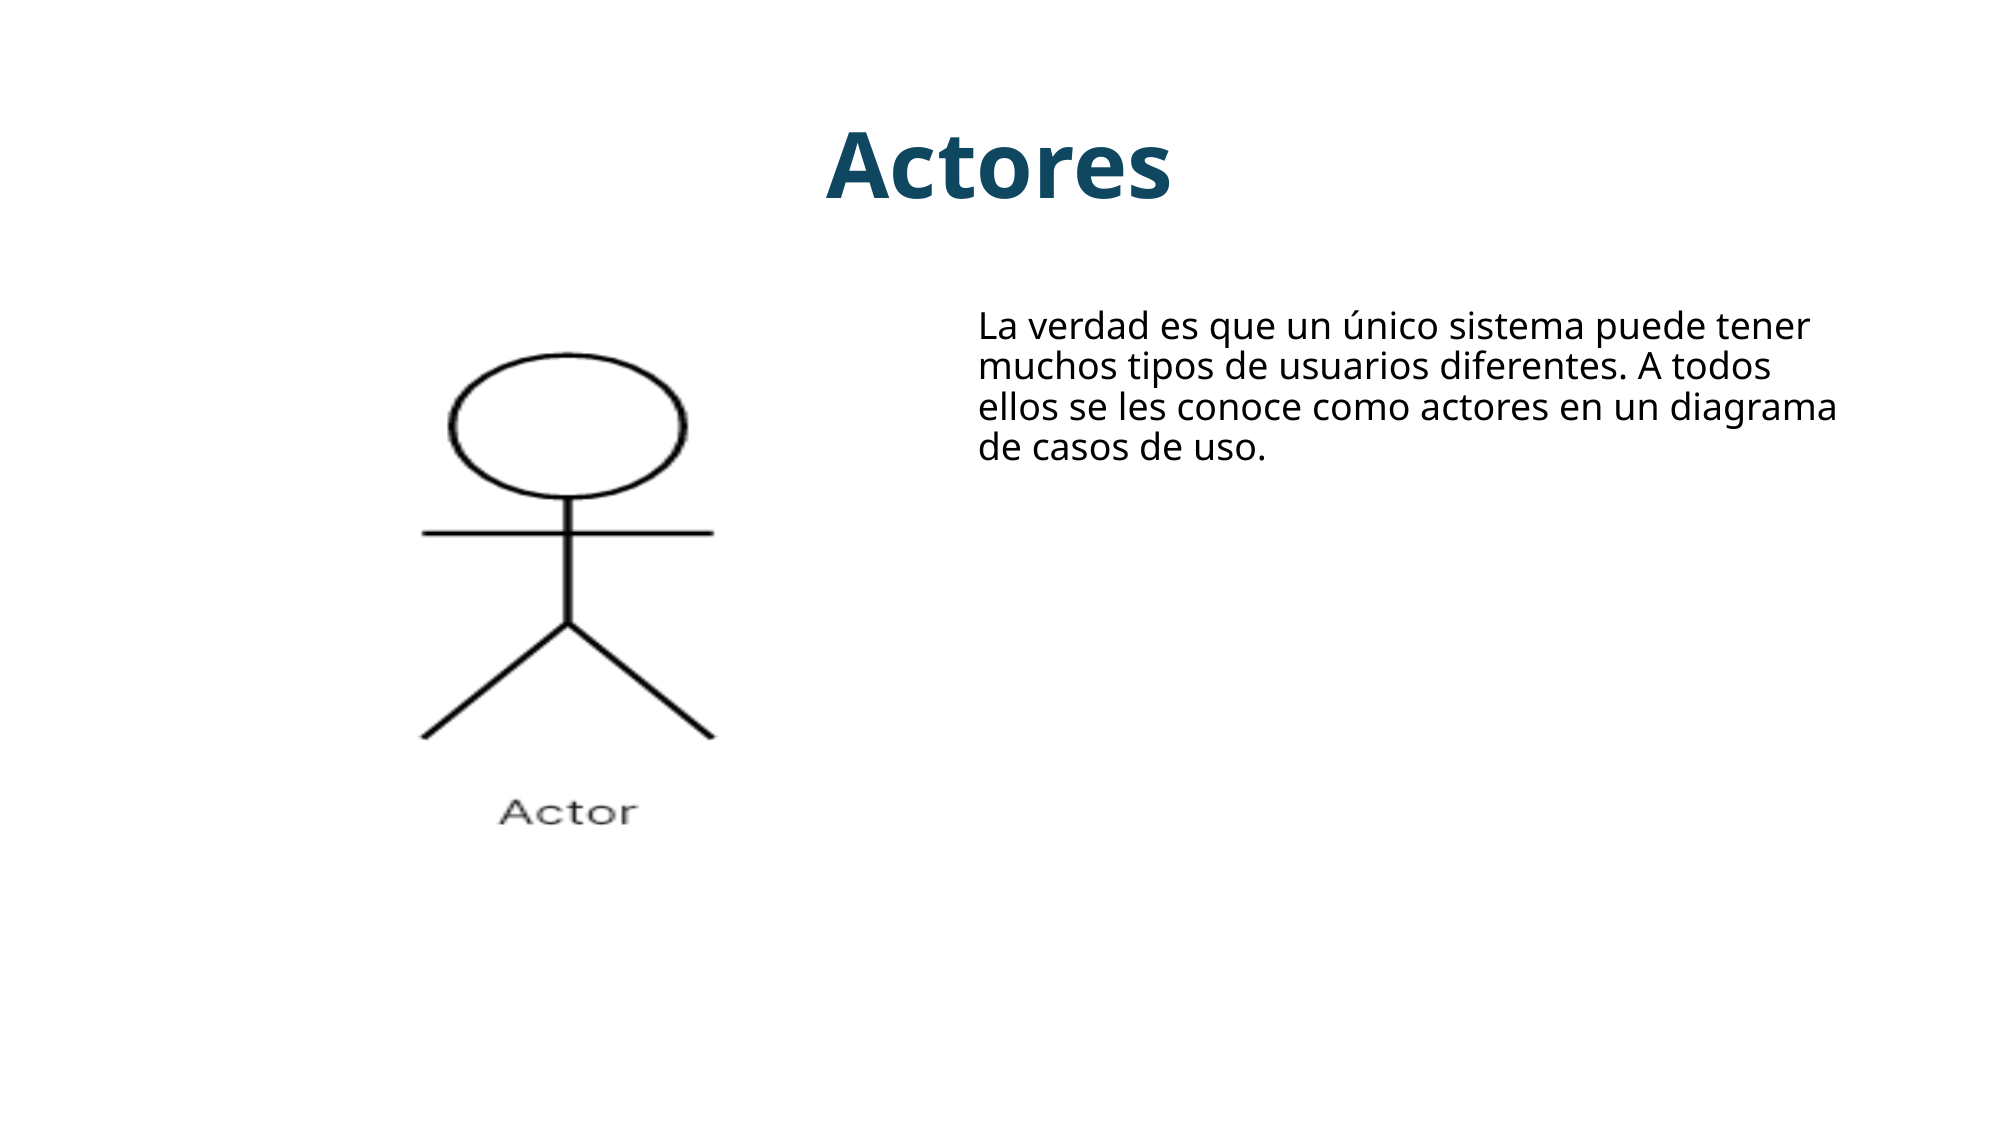

# Actores
La verdad es que un único sistema puede tener muchos tipos de usuarios diferentes. A todos ellos se les conoce como actores en un diagrama de casos de uso.